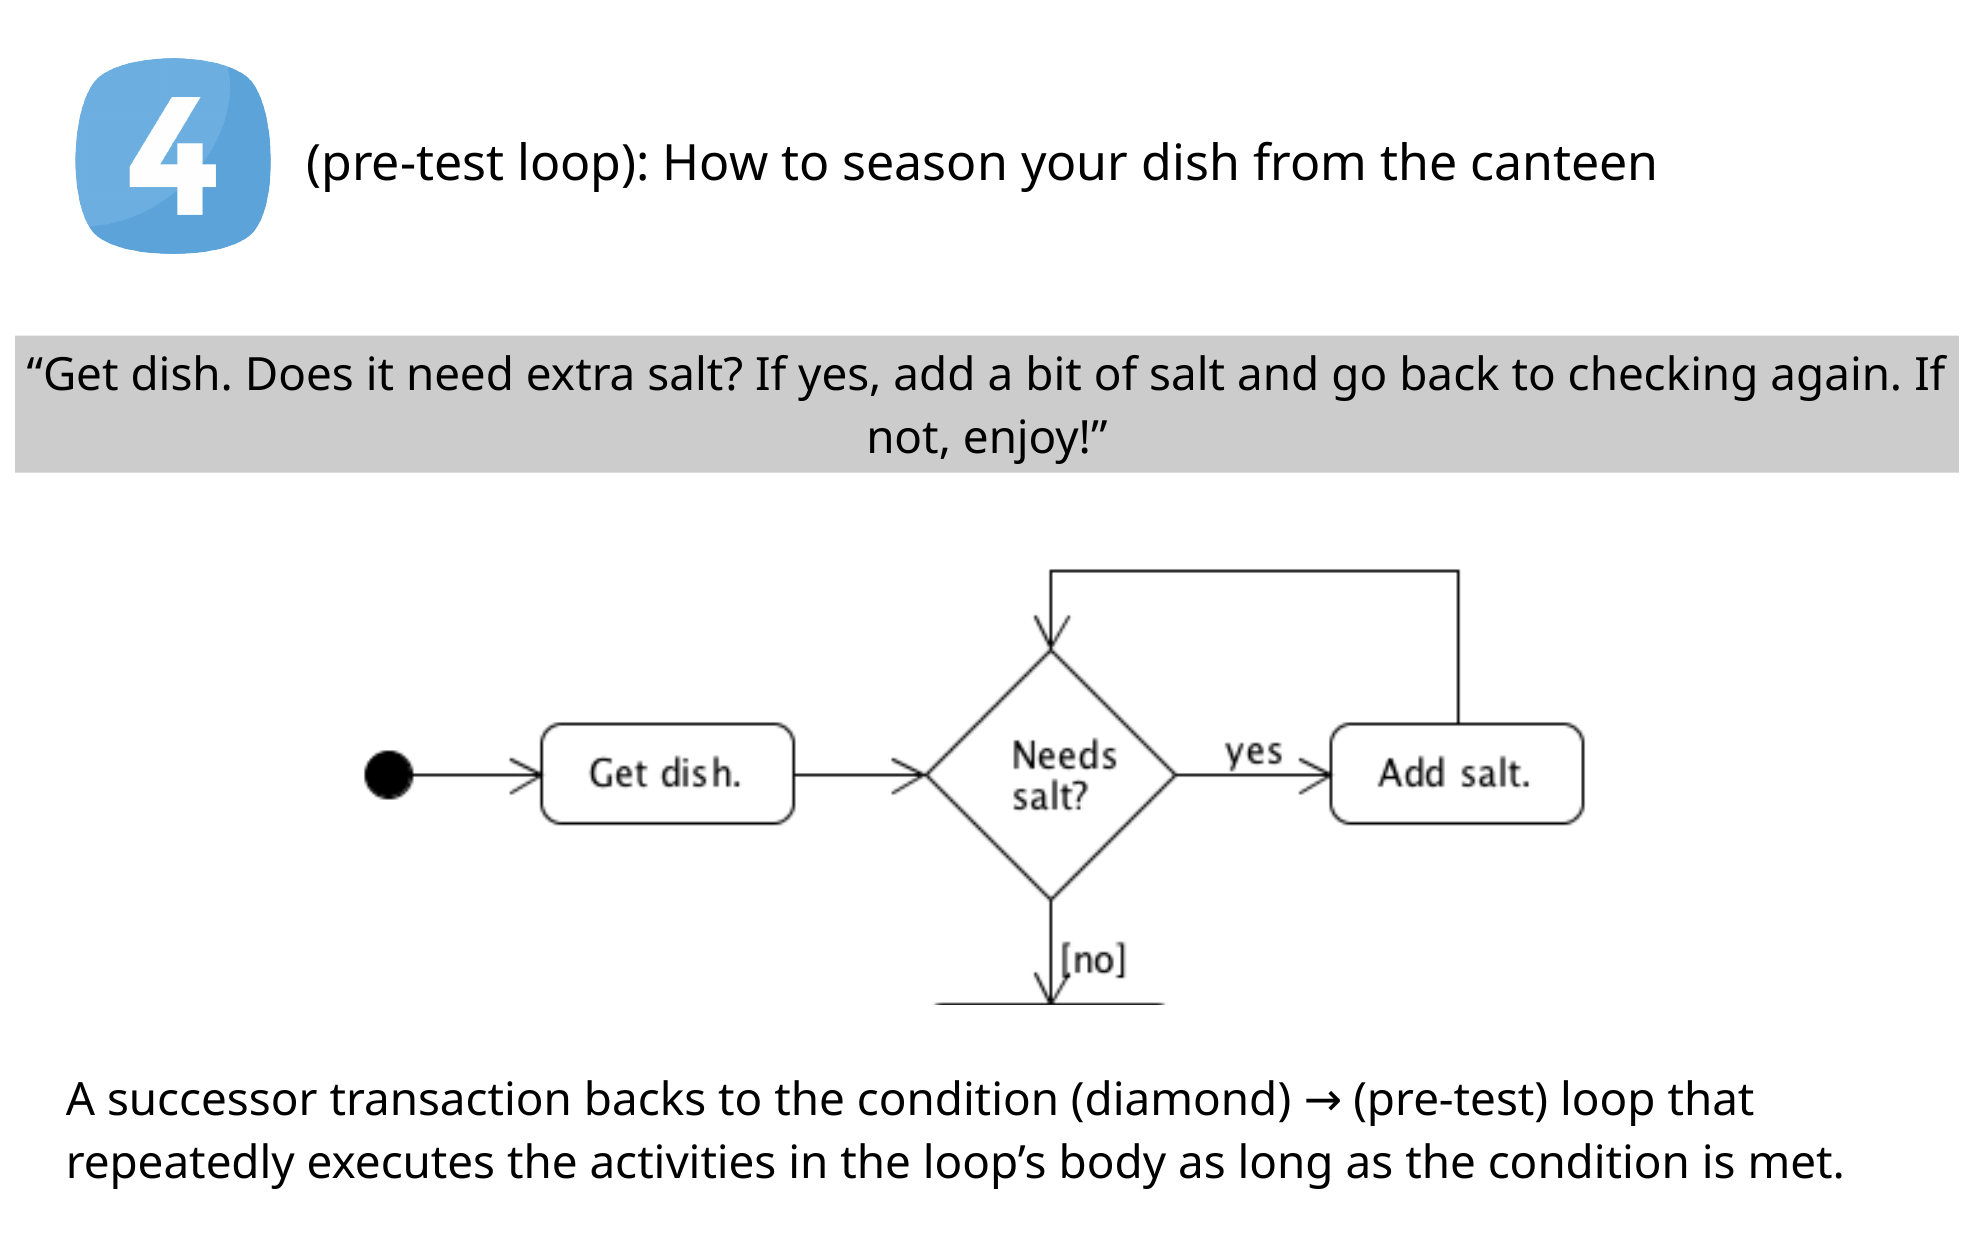

(pre-test loop): How to season your dish from the canteen
“Get dish. Does it need extra salt? If yes, add a bit of salt and go back to checking again. If not, enjoy!”
A successor transaction backs to the condition (diamond) → (pre-test) loop that repeatedly executes the activities in the loop’s body as long as the condition is met.